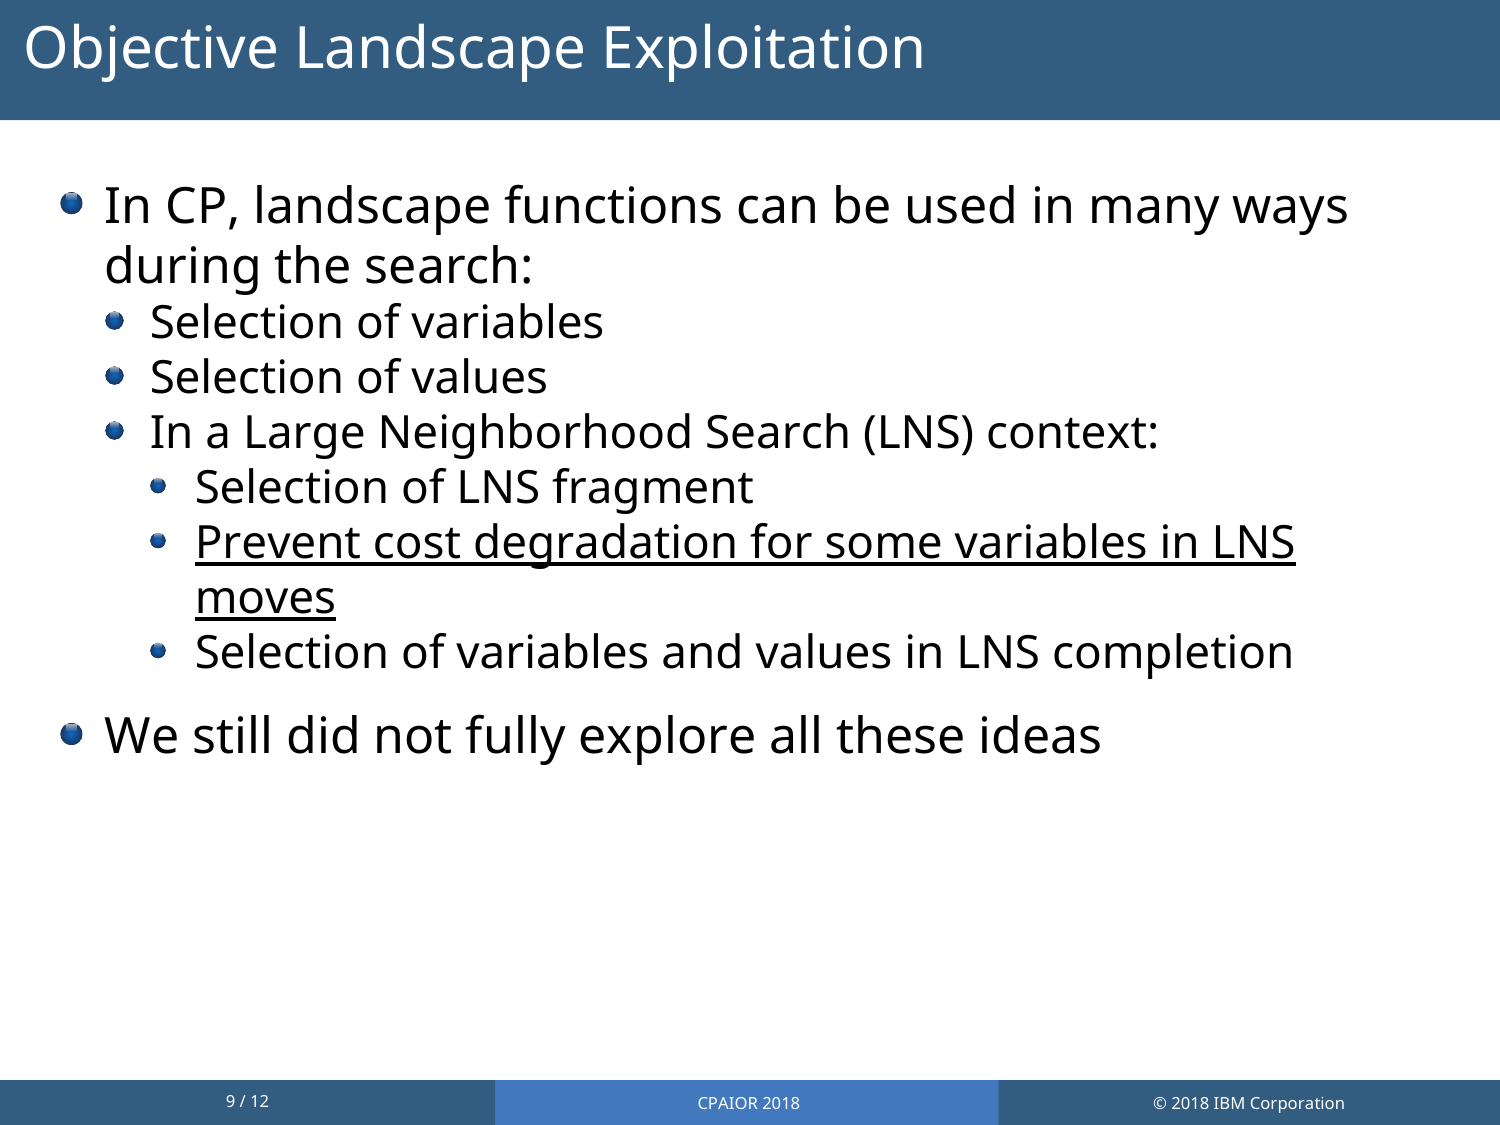

# Objective Landscape Exploitation
In CP, landscape functions can be used in many ways during the search:
Selection of variables
Selection of values
In a Large Neighborhood Search (LNS) context:
Selection of LNS fragment
Prevent cost degradation for some variables in LNS moves
Selection of variables and values in LNS completion
We still did not fully explore all these ideas